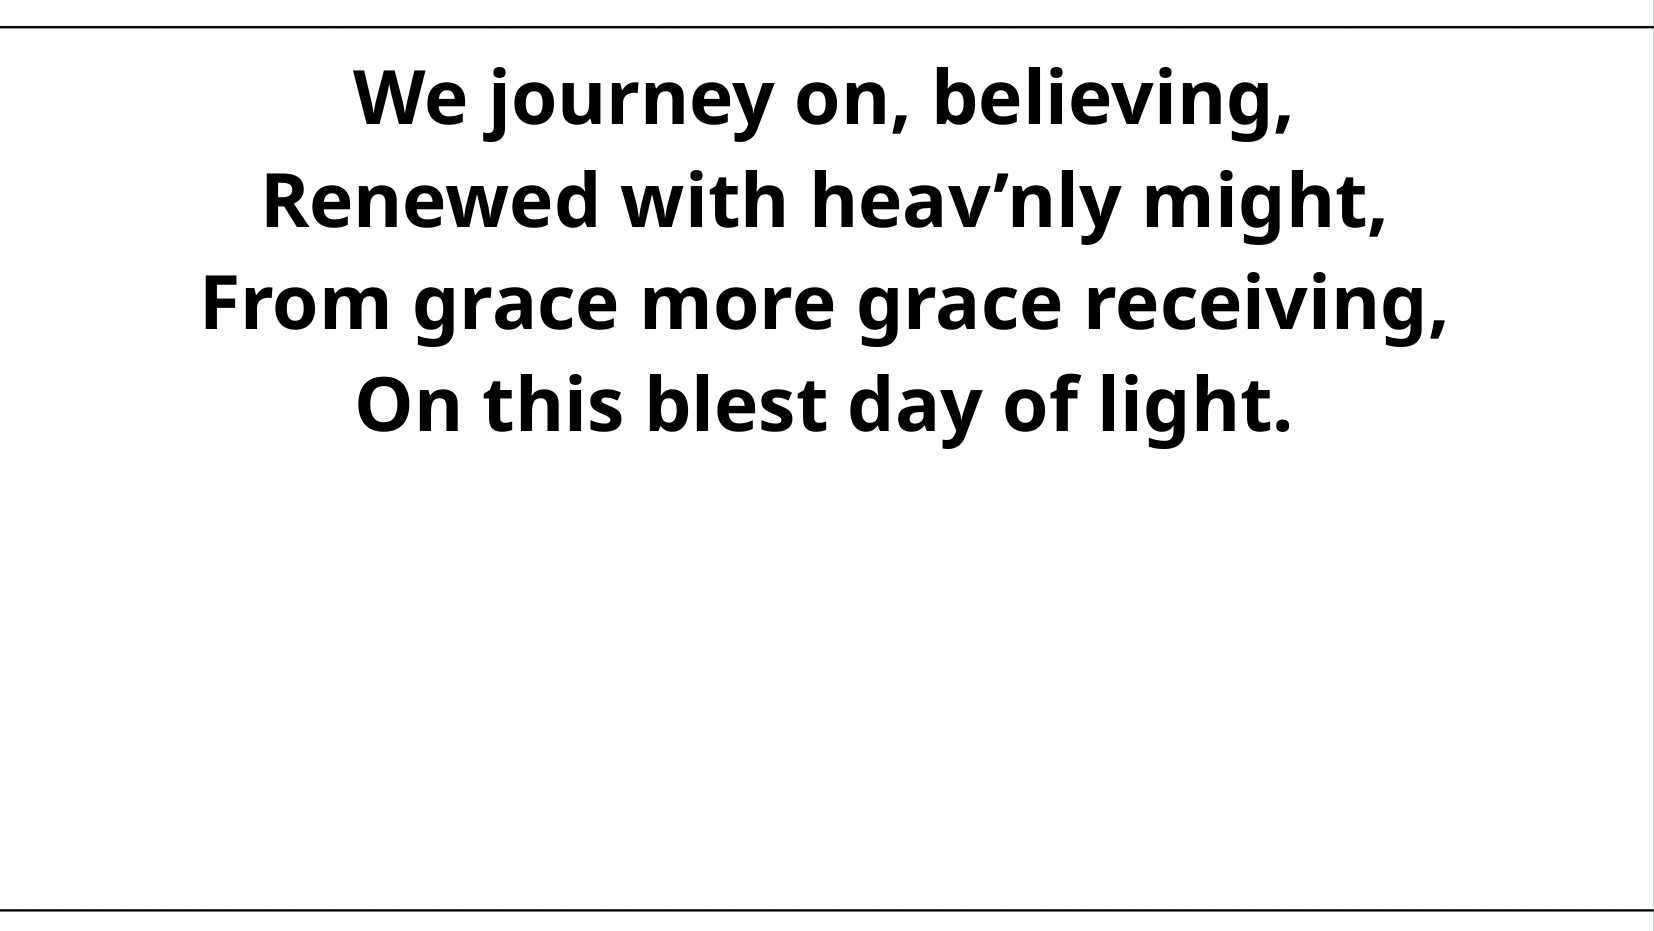

We journey on, believing,
Renewed with heav’nly might,
From grace more grace receiving,
On this blest day of light.